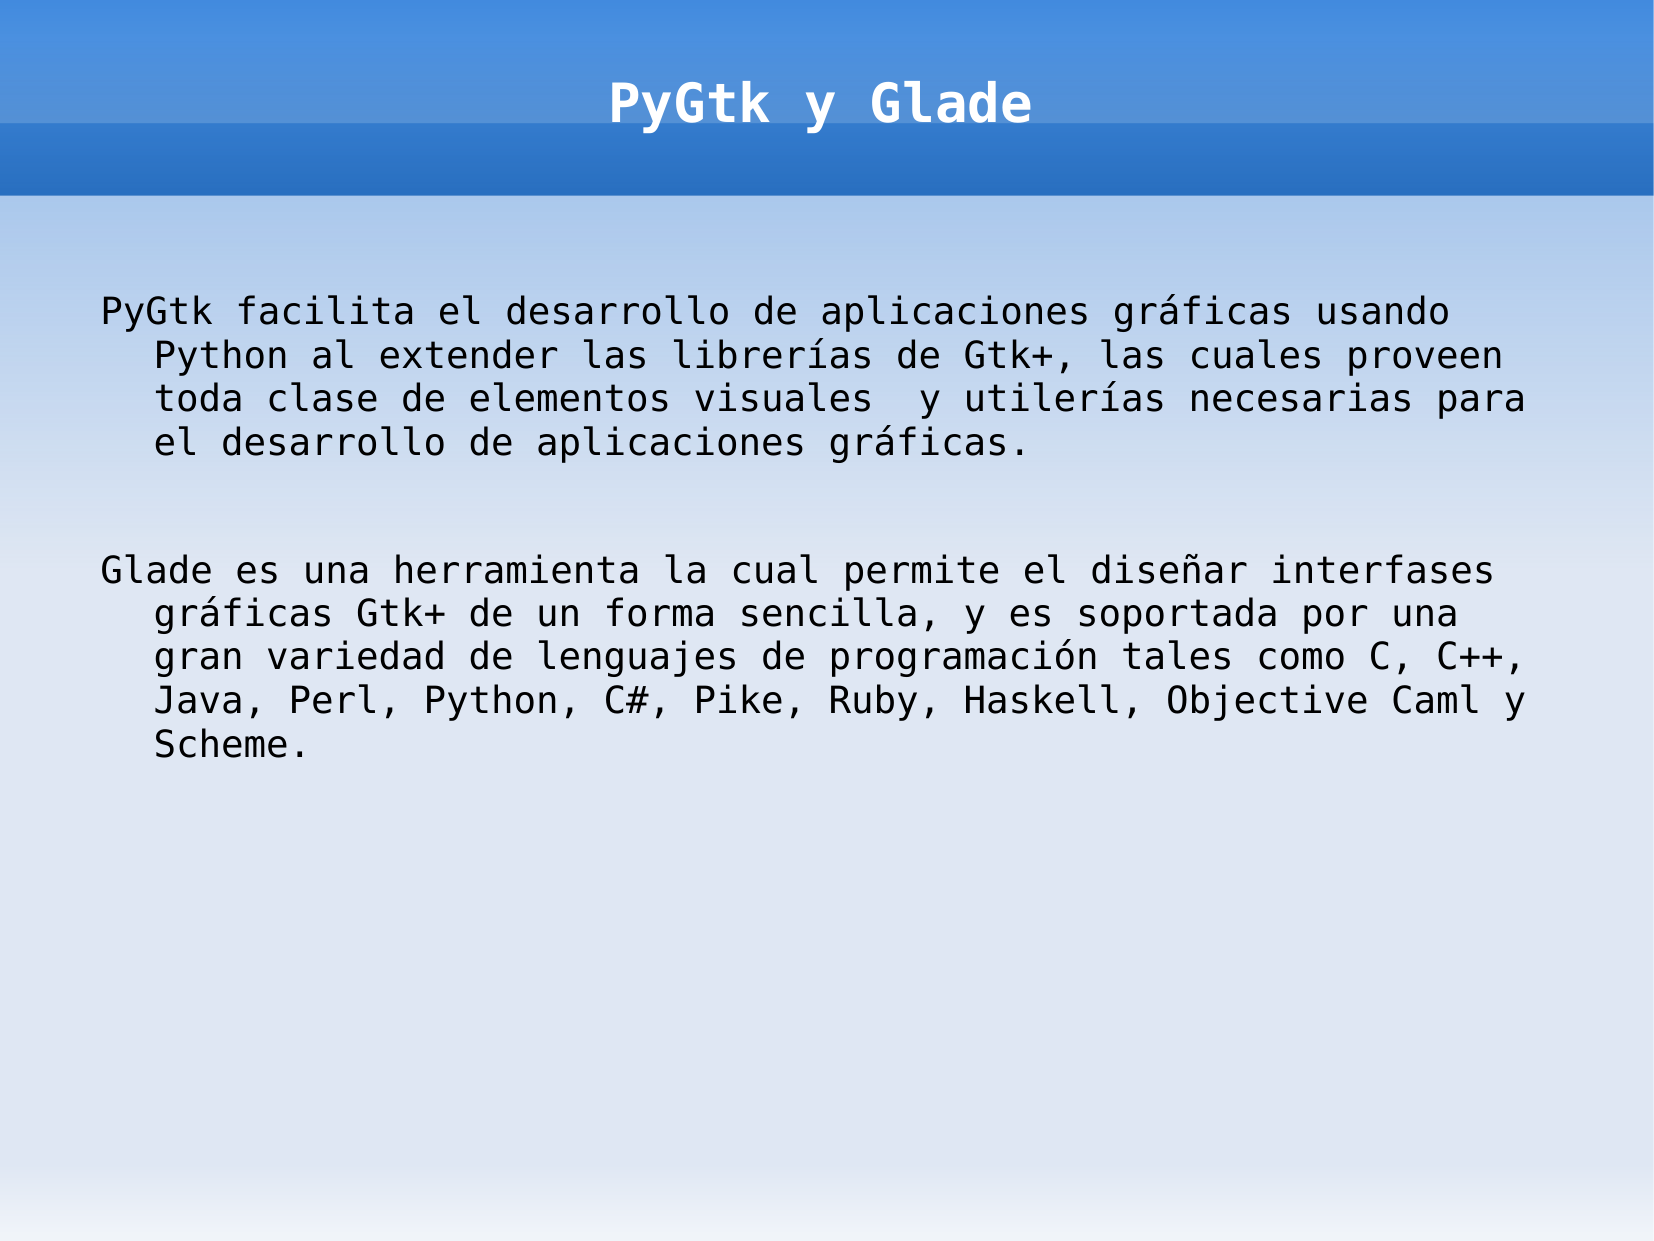

# PyGtk y Glade
PyGtk facilita el desarrollo de aplicaciones gráficas usando Python al extender las librerías de Gtk+, las cuales proveen toda clase de elementos visuales y utilerías necesarias para el desarrollo de aplicaciones gráficas.
Glade es una herramienta la cual permite el diseñar interfases gráficas Gtk+ de un forma sencilla, y es soportada por una gran variedad de lenguajes de programación tales como C, C++, Java, Perl, Python, C#, Pike, Ruby, Haskell, Objective Caml y Scheme.